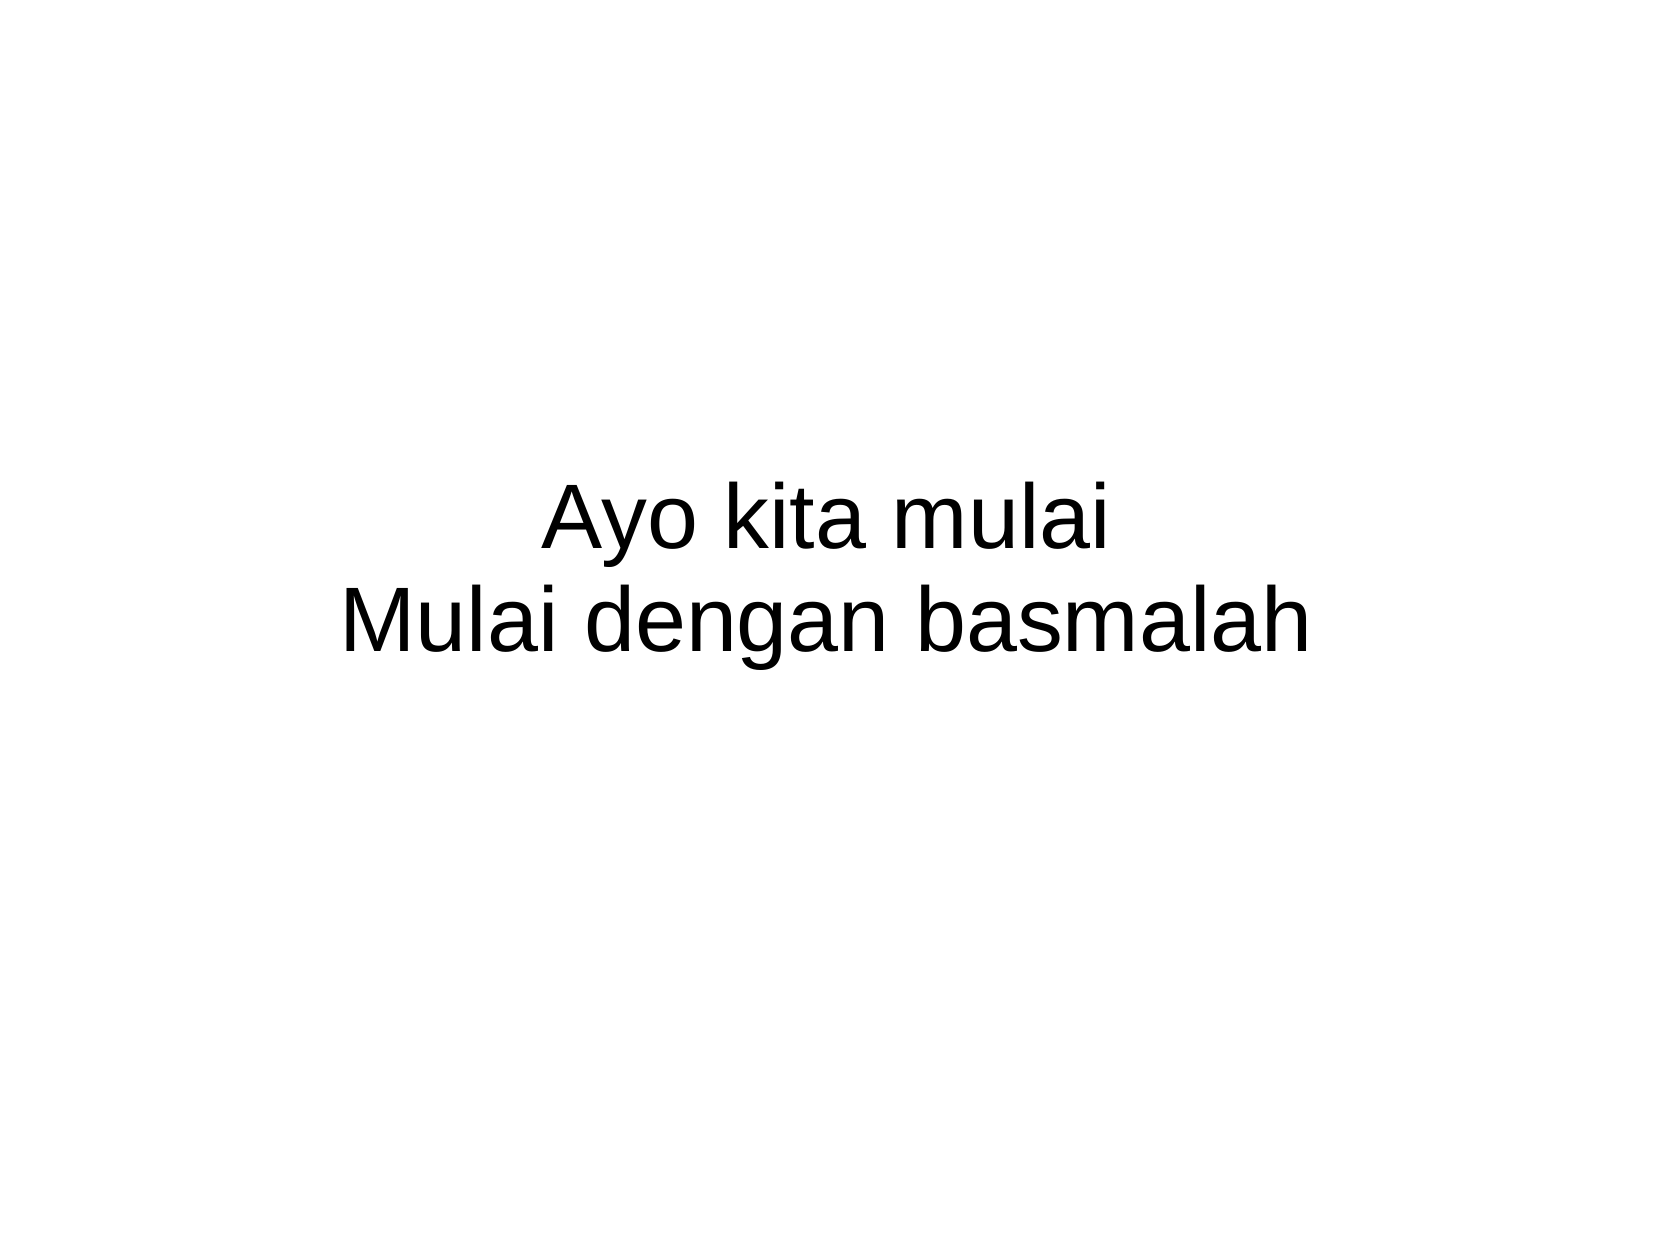

# Ayo kita mulai Mulai dengan basmalah